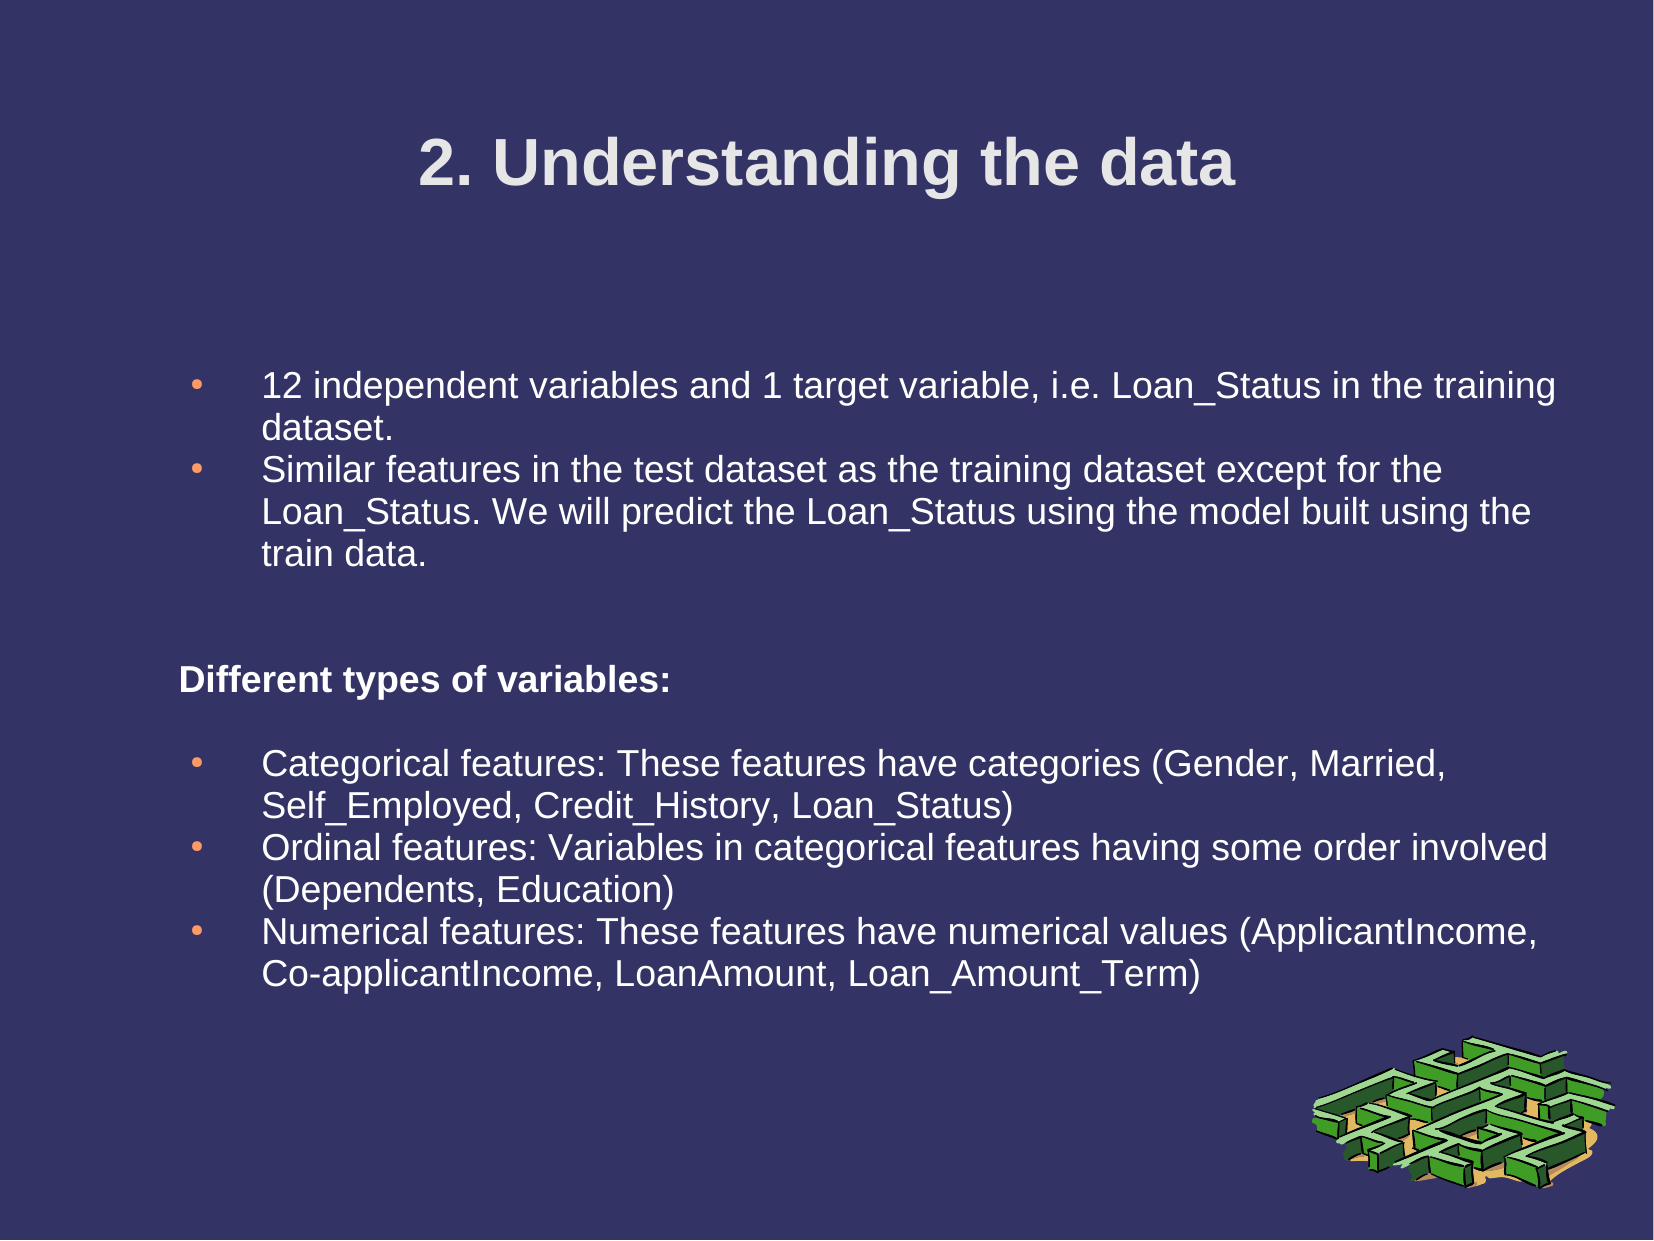

# 2. Understanding the data
12 independent variables and 1 target variable, i.e. Loan_Status in the training dataset.
Similar features in the test dataset as the training dataset except for the Loan_Status. We will predict the Loan_Status using the model built using the train data.
Different types of variables:
Categorical features: These features have categories (Gender, Married, Self_Employed, Credit_History, Loan_Status)
Ordinal features: Variables in categorical features having some order involved (Dependents, Education)
Numerical features: These features have numerical values (ApplicantIncome, Co-applicantIncome, LoanAmount, Loan_Amount_Term)